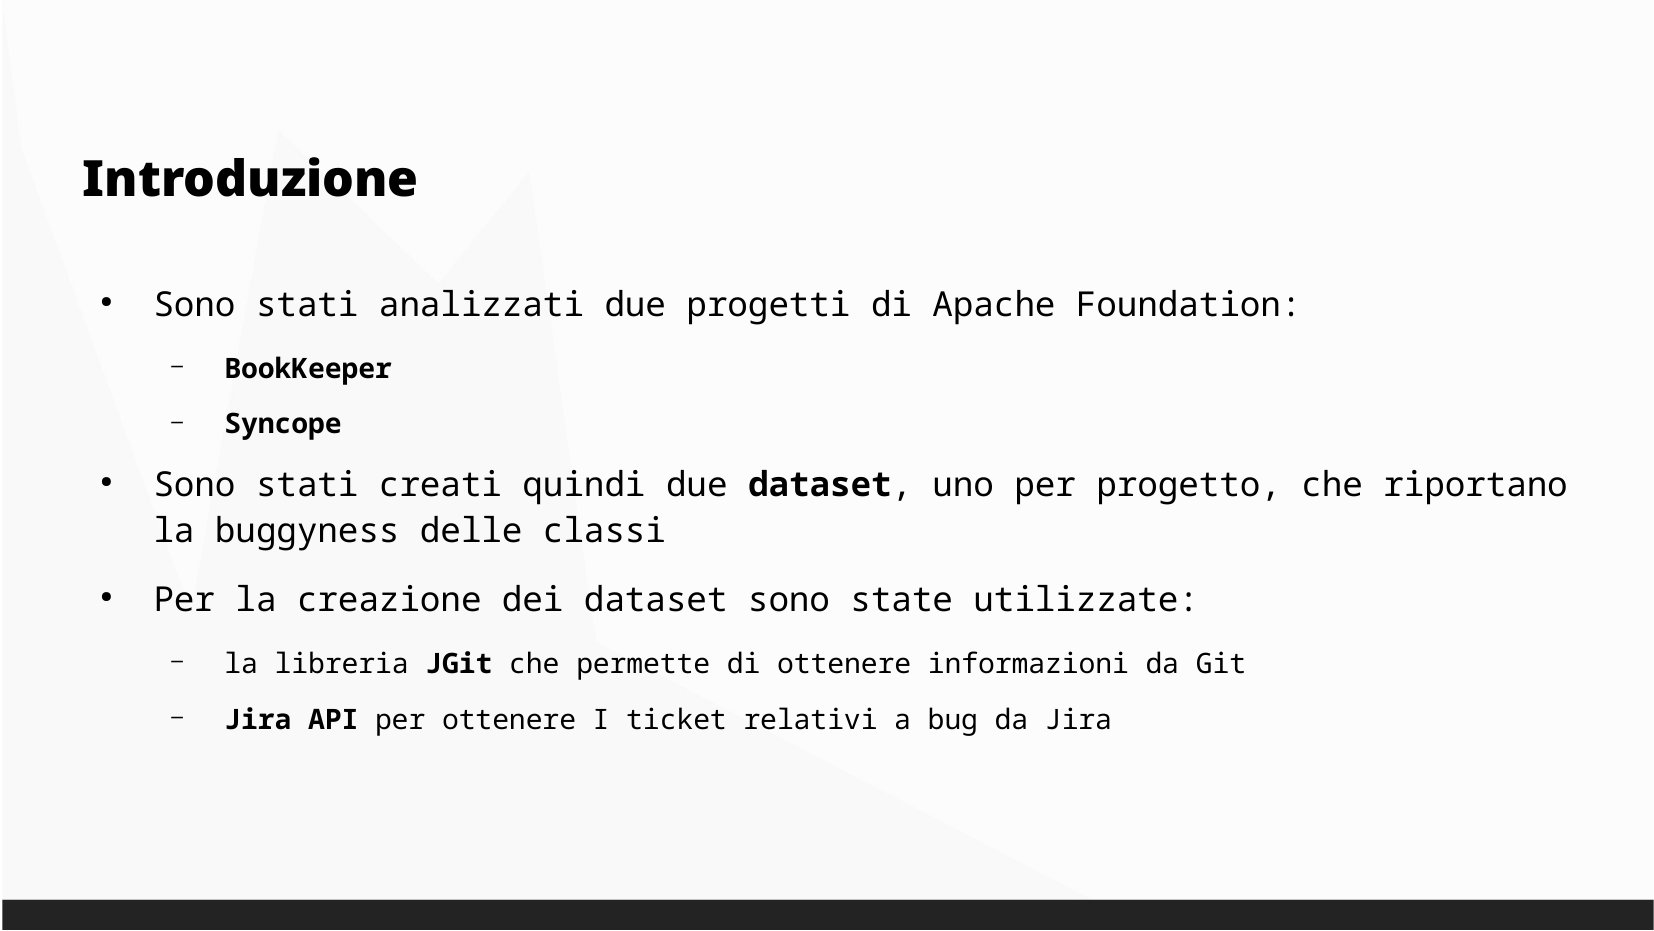

# Introduzione
Sono stati analizzati due progetti di Apache Foundation:
BookKeeper
Syncope
Sono stati creati quindi due dataset, uno per progetto, che riportano la buggyness delle classi
Per la creazione dei dataset sono state utilizzate:
la libreria JGit che permette di ottenere informazioni da Git
Jira API per ottenere I ticket relativi a bug da Jira